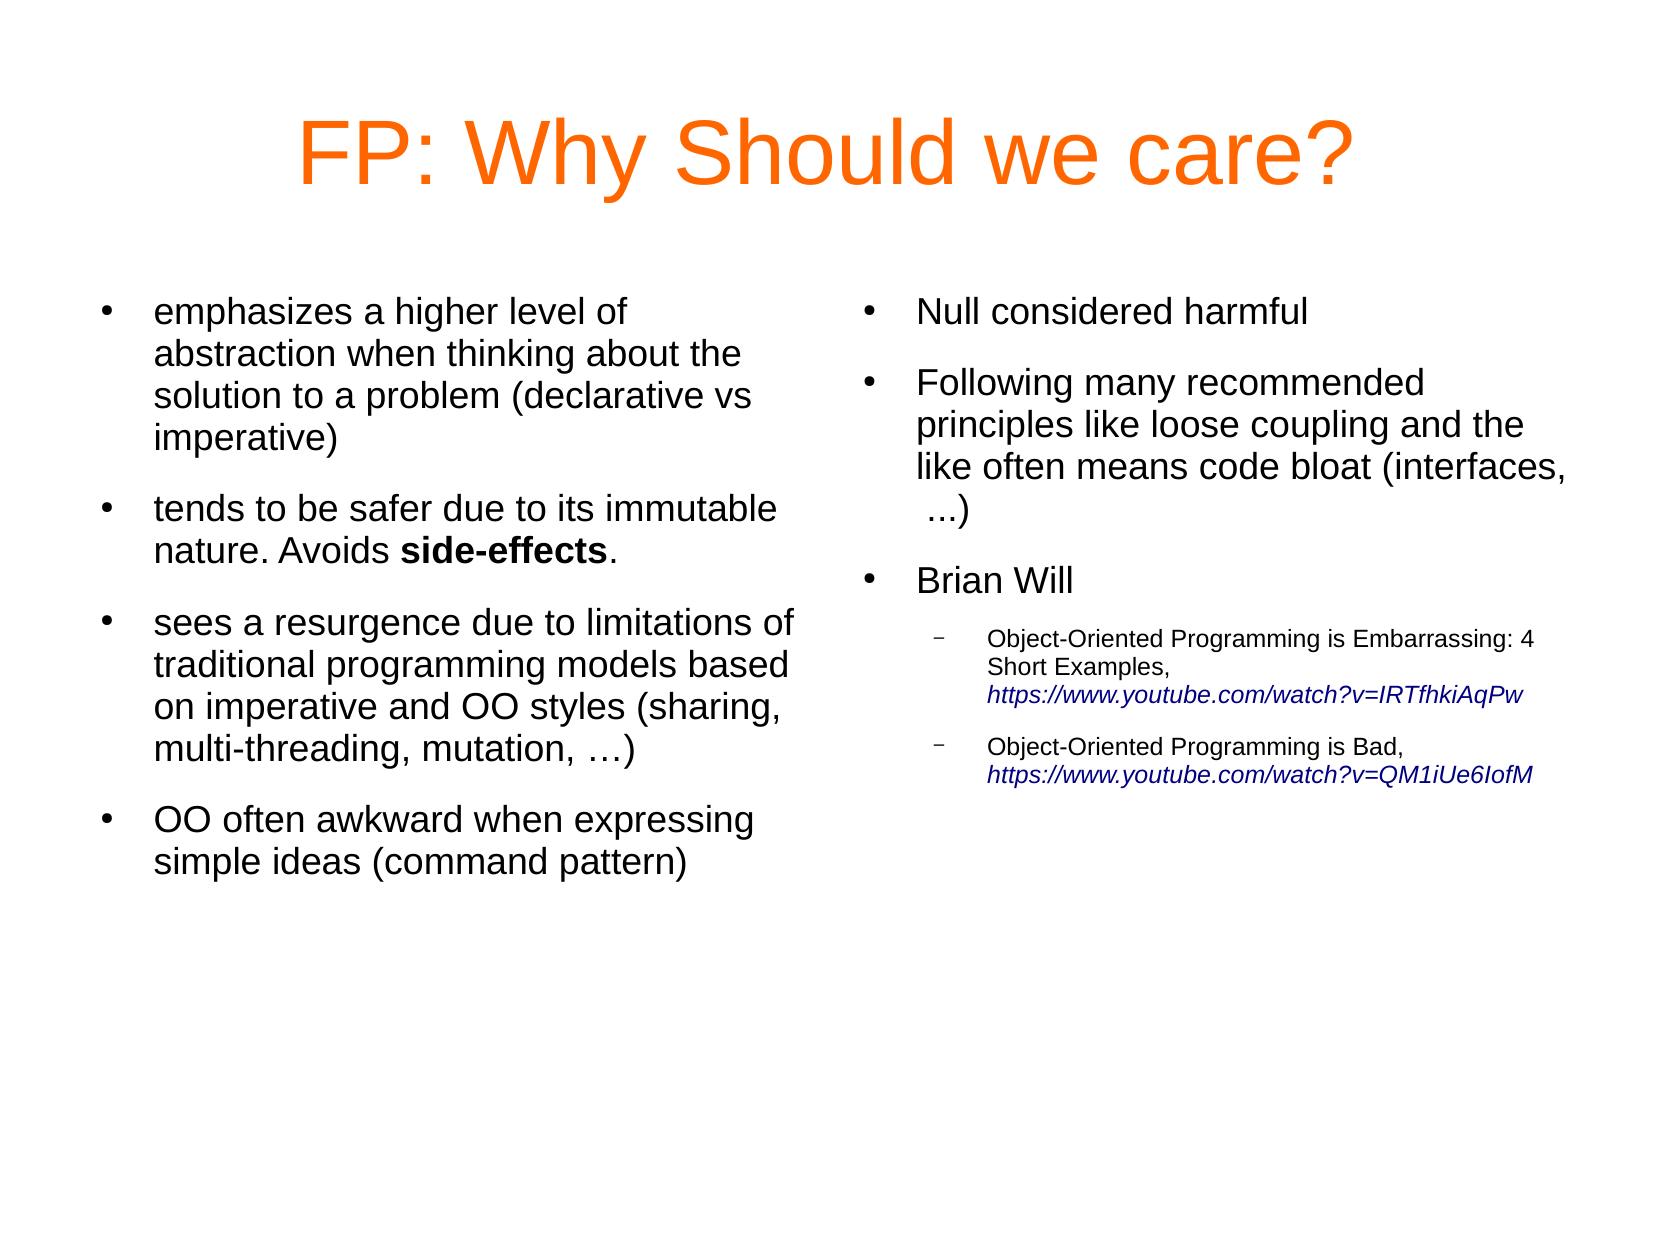

# FP: Why Should we care?
emphasizes a higher level of abstraction when thinking about the solution to a problem (declarative vs imperative)
tends to be safer due to its immutable nature. Avoids side-effects.
sees a resurgence due to limitations of traditional programming models based on imperative and OO styles (sharing, multi-threading, mutation, …)
OO often awkward when expressing simple ideas (command pattern)
Null considered harmful
Following many recommended principles like loose coupling and the like often means code bloat (interfaces, ...)
Brian Will
Object-Oriented Programming is Embarrassing: 4 Short Examples, 					https://www.youtube.com/watch?v=IRTfhkiAqPw
Object-Oriented Programming is Bad, https://www.youtube.com/watch?v=QM1iUe6IofM